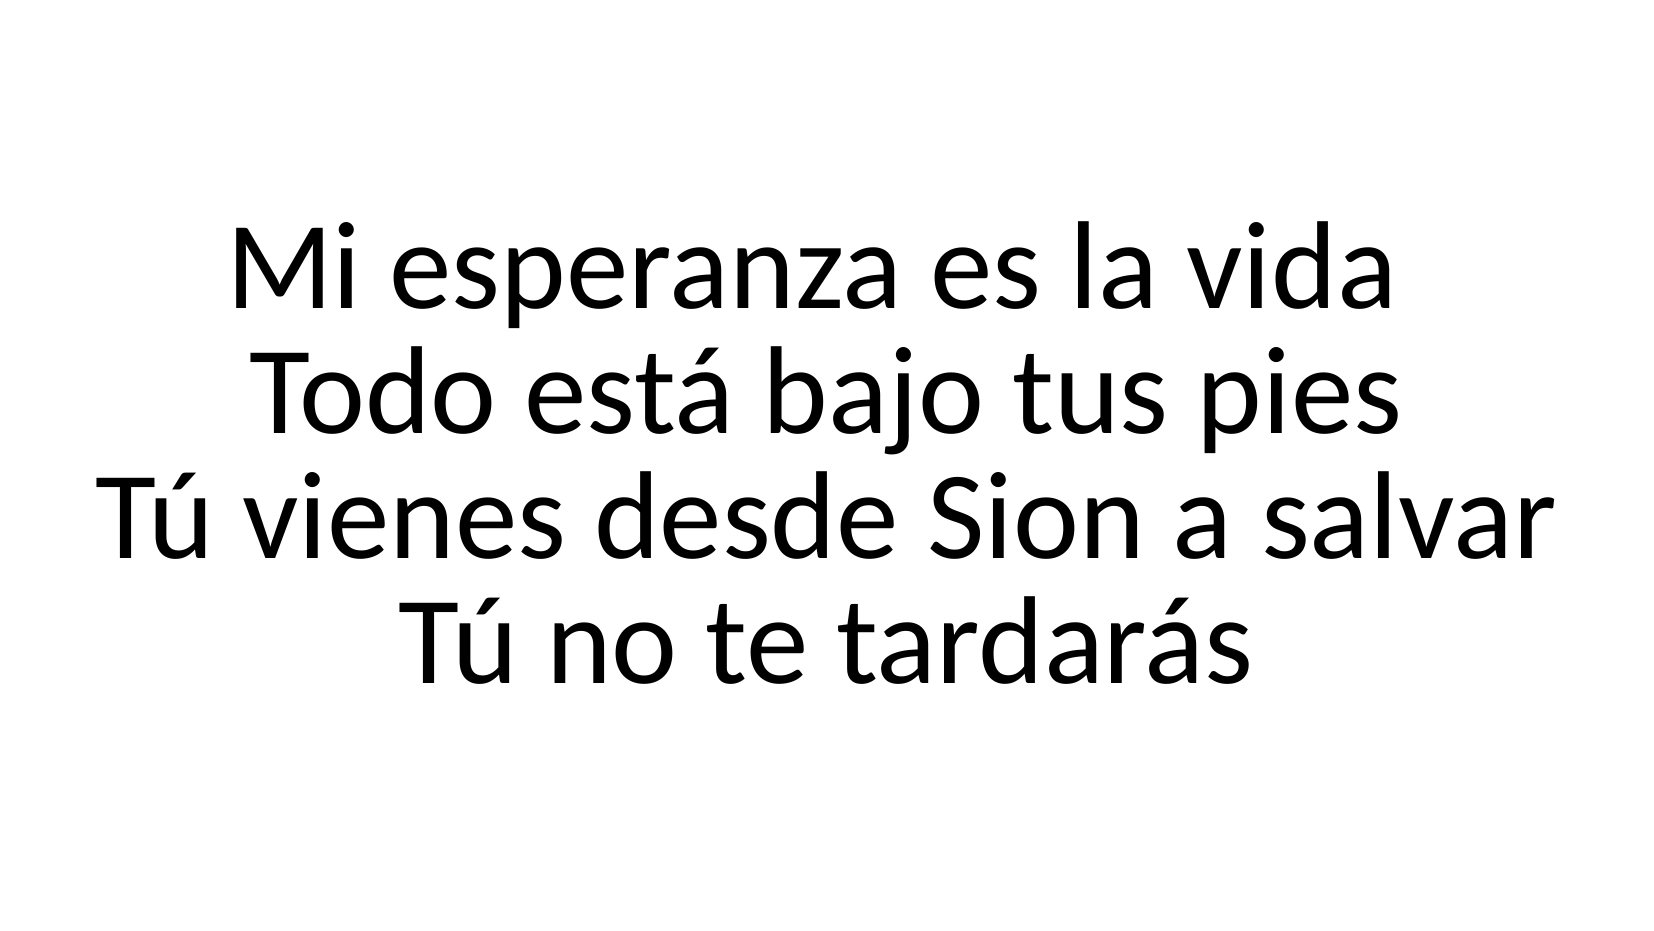

# Mi esperanza es la vida Todo está bajo tus pies Tú vienes desde Sion a salvar Tú no te tardarás